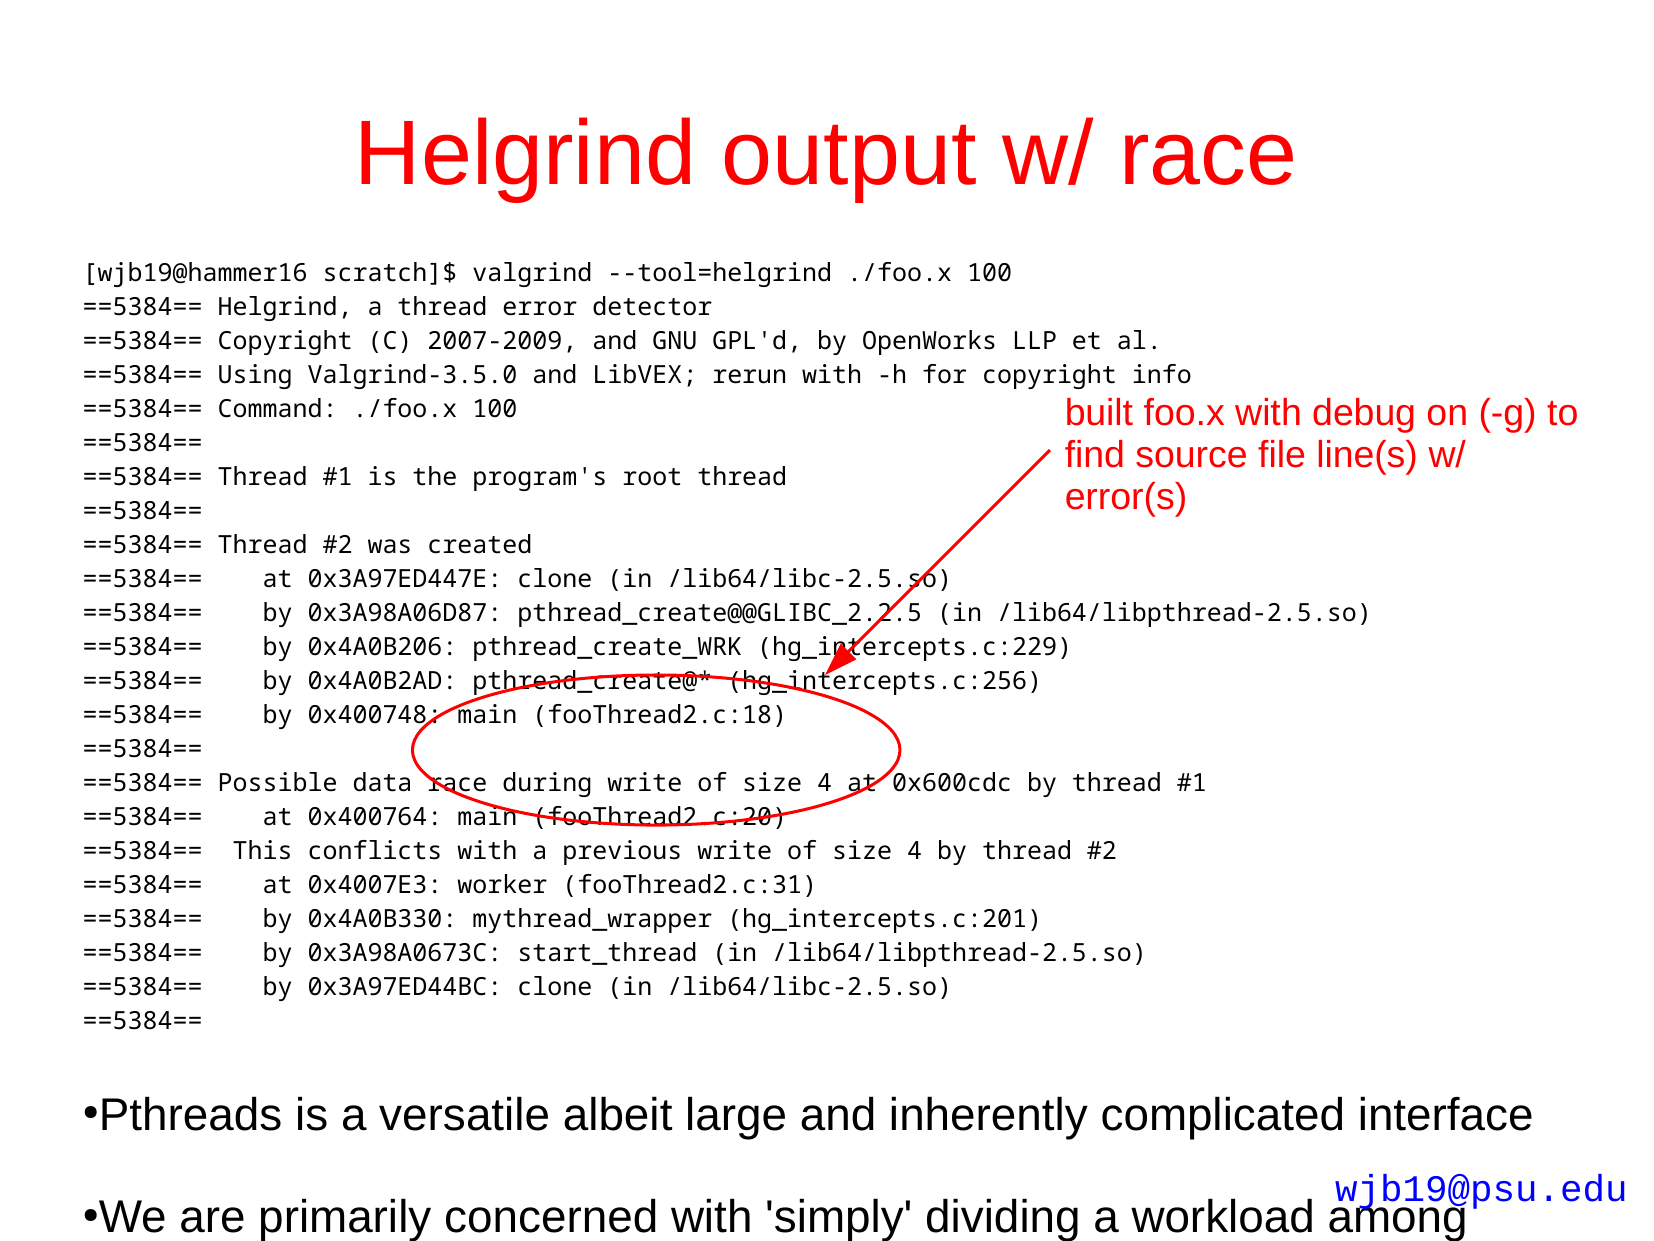

# Helgrind output w/ race
[wjb19@hammer16 scratch]$ valgrind --tool=helgrind ./foo.x 100
==5384== Helgrind, a thread error detector
==5384== Copyright (C) 2007-2009, and GNU GPL'd, by OpenWorks LLP et al.
==5384== Using Valgrind-3.5.0 and LibVEX; rerun with -h for copyright info
==5384== Command: ./foo.x 100
==5384==
==5384== Thread #1 is the program's root thread
==5384==
==5384== Thread #2 was created
==5384== at 0x3A97ED447E: clone (in /lib64/libc-2.5.so)
==5384== by 0x3A98A06D87: pthread_create@@GLIBC_2.2.5 (in /lib64/libpthread-2.5.so)
==5384== by 0x4A0B206: pthread_create_WRK (hg_intercepts.c:229)
==5384== by 0x4A0B2AD: pthread_create@* (hg_intercepts.c:256)
==5384== by 0x400748: main (fooThread2.c:18)
==5384==
==5384== Possible data race during write of size 4 at 0x600cdc by thread #1
==5384== at 0x400764: main (fooThread2.c:20)
==5384== This conflicts with a previous write of size 4 by thread #2
==5384== at 0x4007E3: worker (fooThread2.c:31)
==5384== by 0x4A0B330: mythread_wrapper (hg_intercepts.c:201)
==5384== by 0x3A98A0673C: start_thread (in /lib64/libpthread-2.5.so)
==5384== by 0x3A97ED44BC: clone (in /lib64/libc-2.5.so)
==5384==
Pthreads is a versatile albeit large and inherently complicated interface
We are primarily concerned with 'simply' dividing a workload among available cores; OpenMP proves much less unwieldy to use
built foo.x with debug on (-g) to find source file line(s) w/ error(s)
wjb19@psu.edu